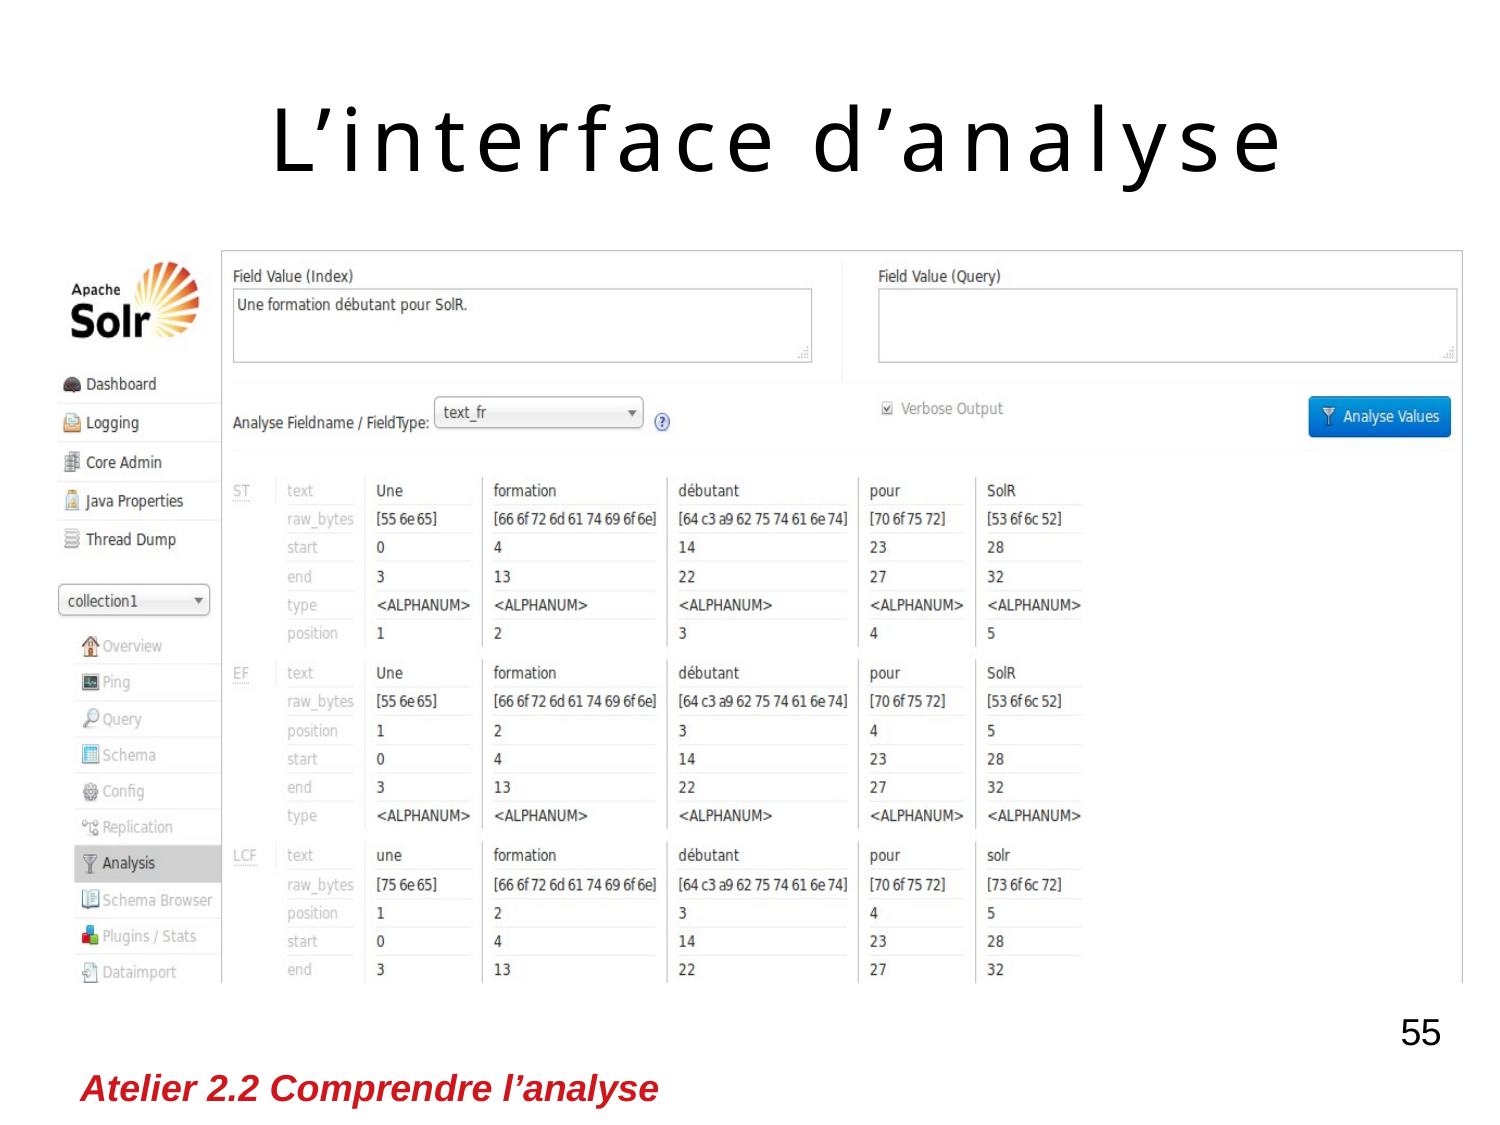

# L’interface d’analyse
55
Atelier 2.2 Comprendre l’analyse